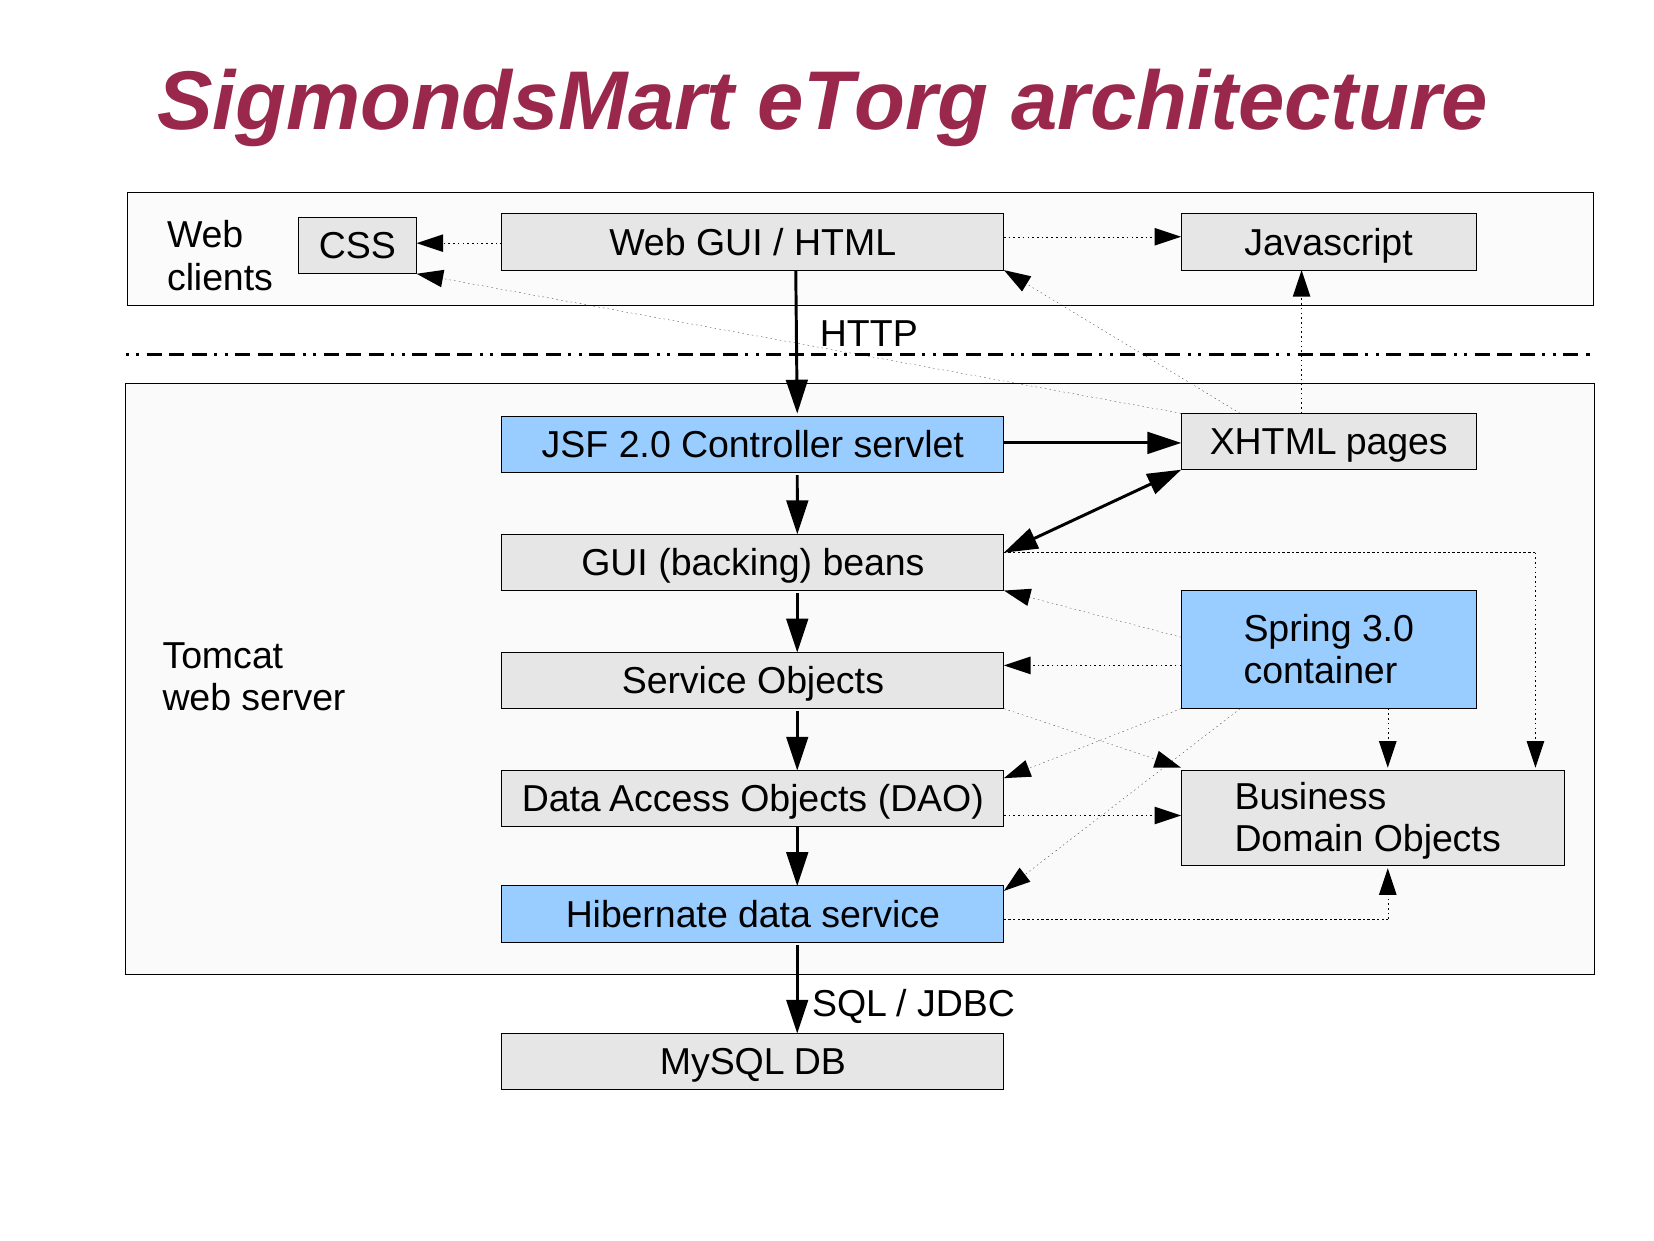

# SigmondsMart eTorg architecture
Web
clients
Web GUI / HTML
Javascript
CSS
HTTP
XHTML pages
JSF 2.0 Controller servlet
GUI (backing) beans
Spring 3.0
container
Tomcat
web server
Service Objects
Data Access Objects (DAO)
Business
Domain Objects
Hibernate data service
SQL / JDBC
MySQL DB